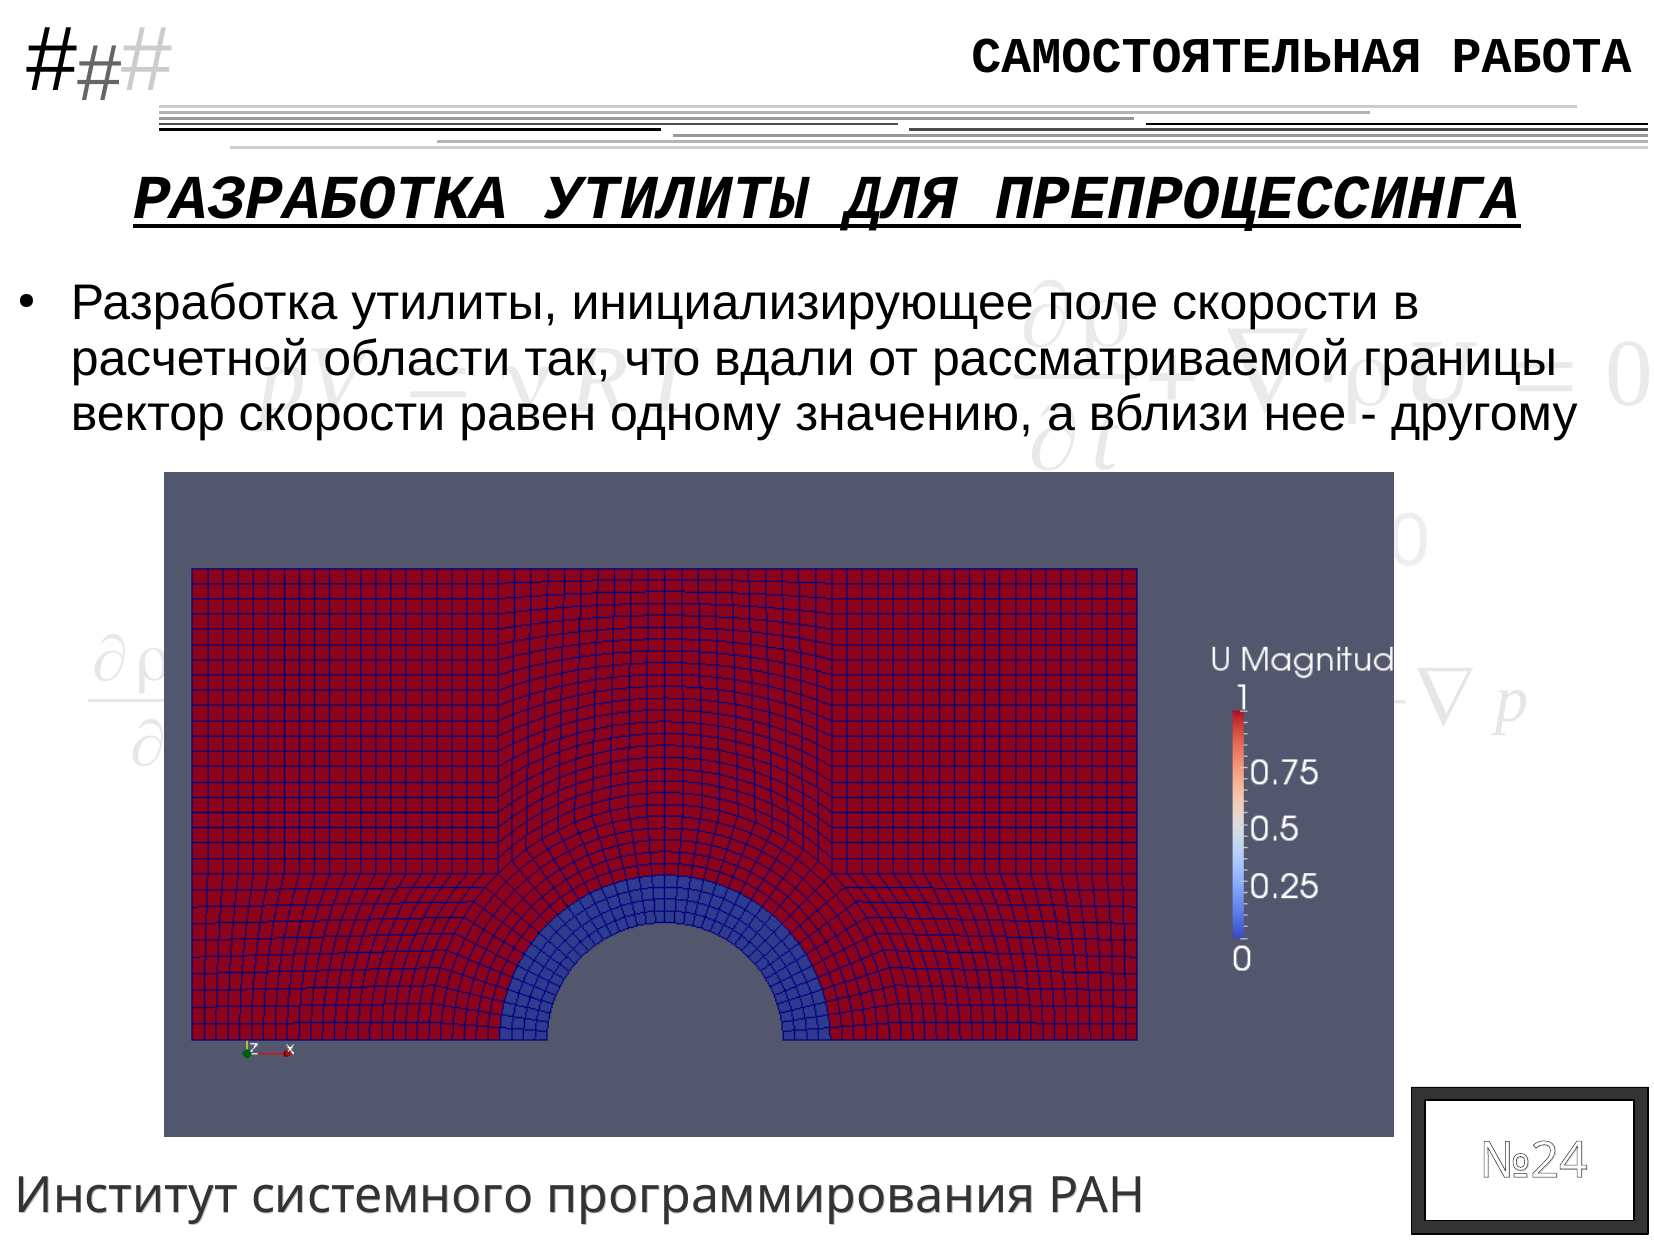

# РАЗРАБОТКА УТИЛИТЫ ДЛЯ ПРЕПРОЦЕССИНГА
Разработка утилиты, инициализирующее поле скорости в расчетной области так, что вдали от рассматриваемой границы вектор скорости равен одному значению, а вблизи нее - другому